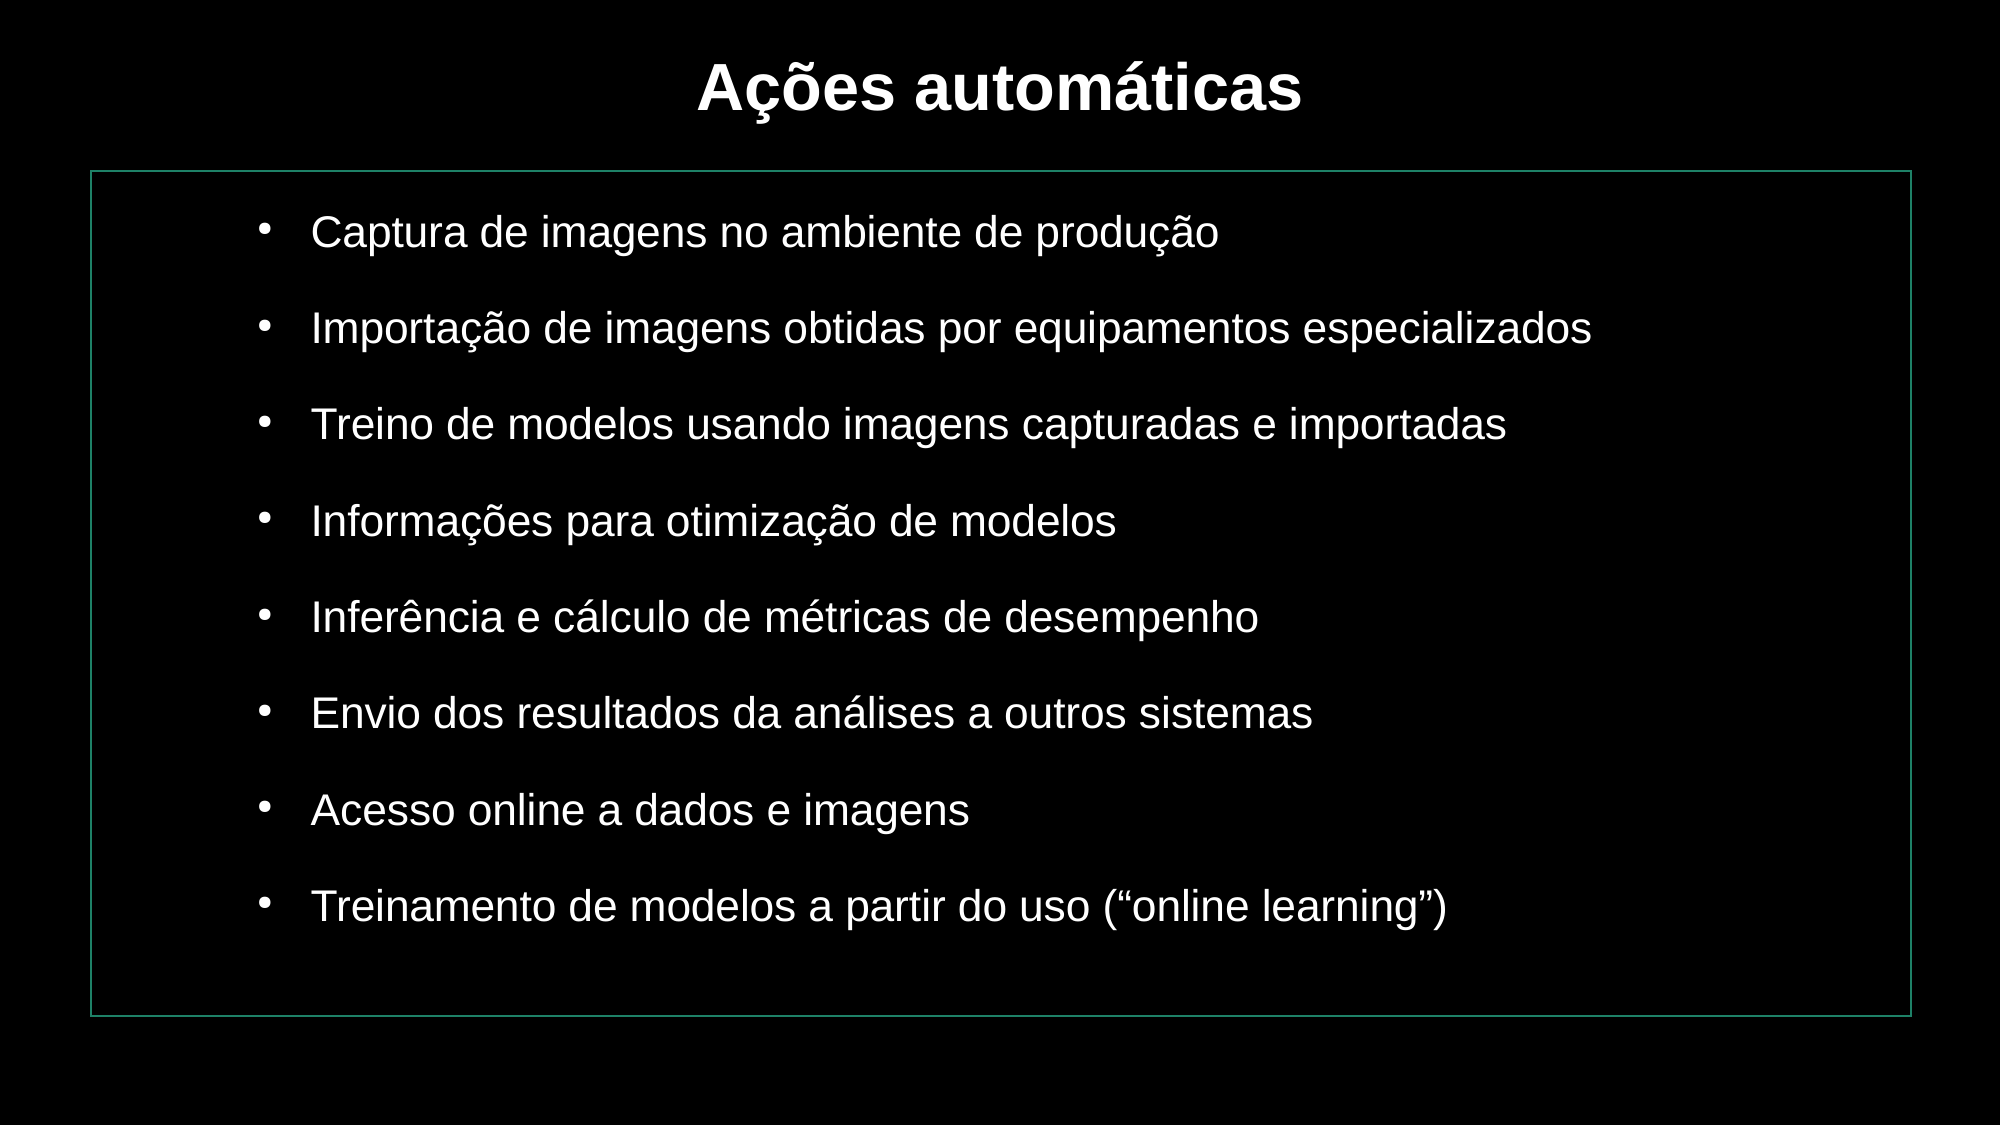

# Ações automáticas
Captura de imagens no ambiente de produção
Importação de imagens obtidas por equipamentos especializados
Treino de modelos usando imagens capturadas e importadas
Informações para otimização de modelos
Inferência e cálculo de métricas de desempenho
Envio dos resultados da análises a outros sistemas
Acesso online a dados e imagens
Treinamento de modelos a partir do uso (“online learning”)